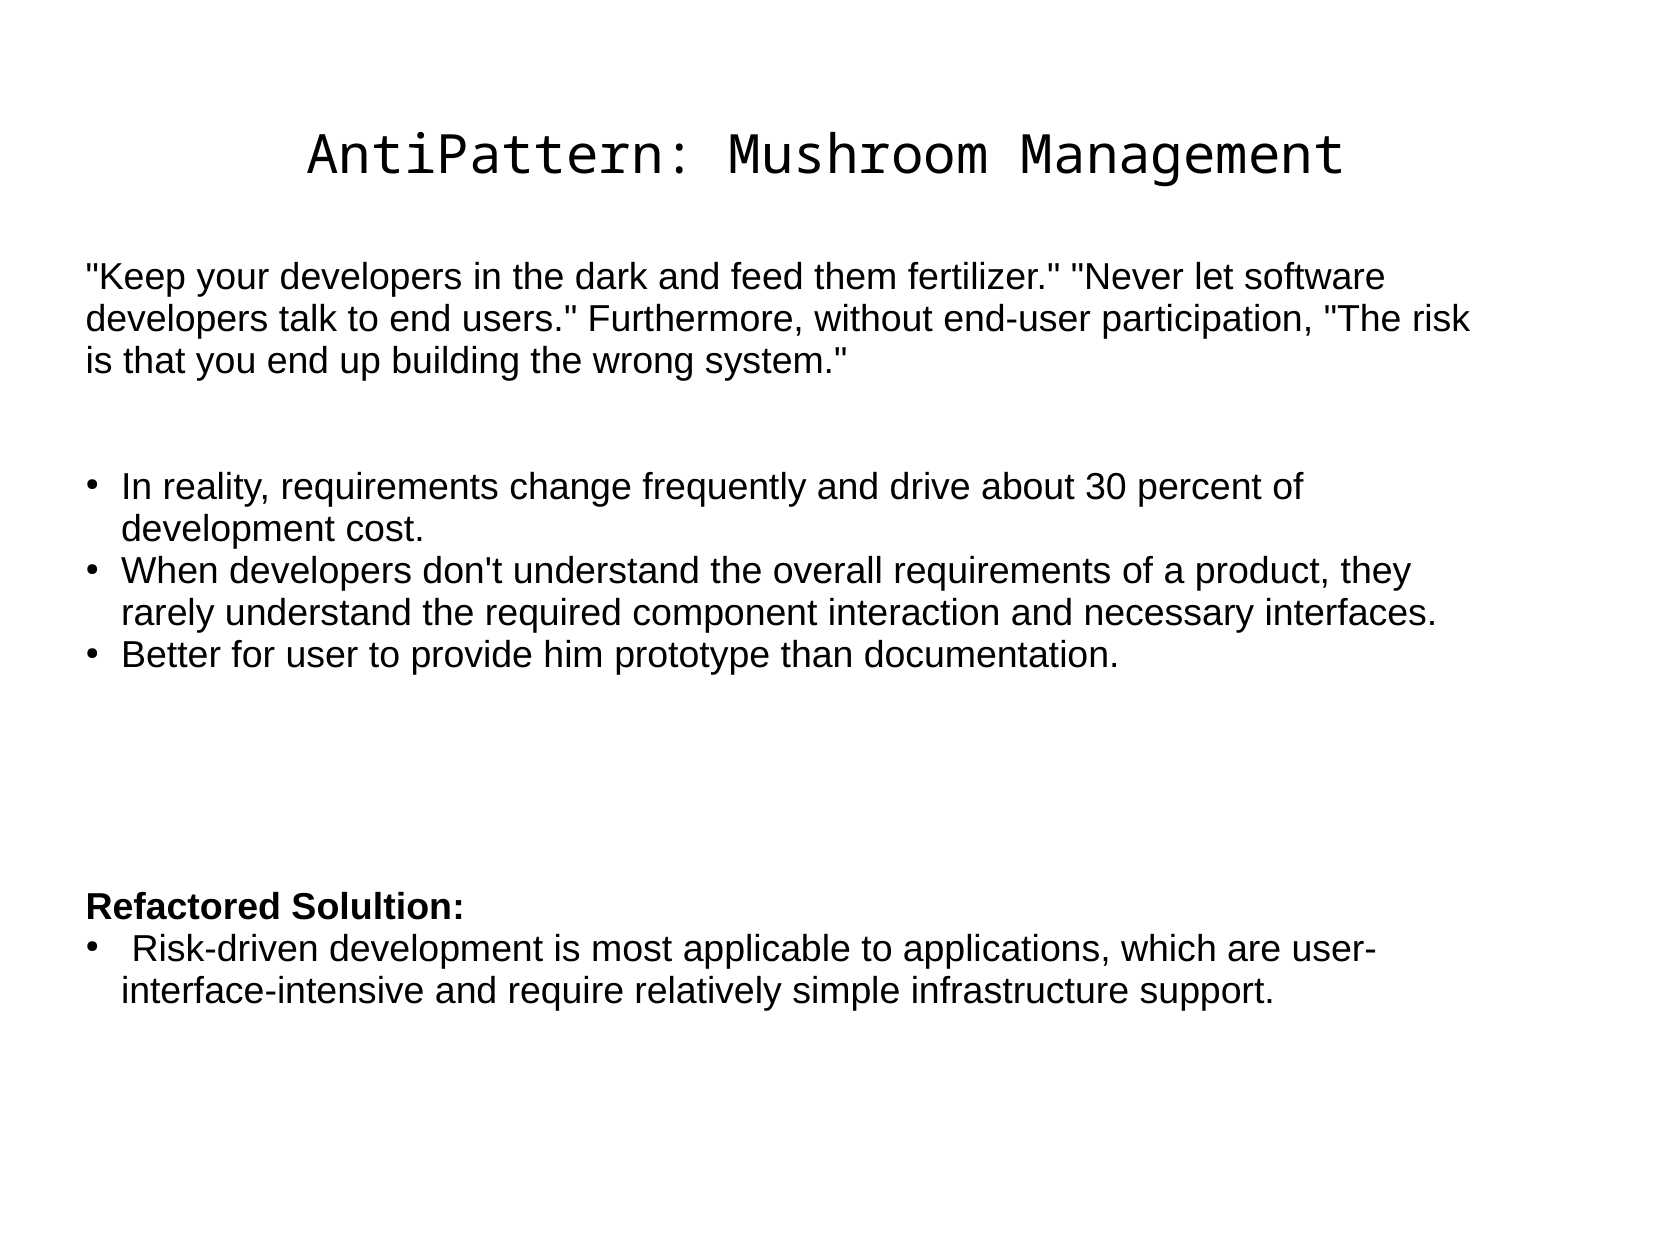

# AntiPattern: Mushroom Management
"Keep your developers in the dark and feed them fertilizer." "Never let software developers talk to end users." Furthermore, without end-user participation, "The risk is that you end up building the wrong system."
In reality, requirements change frequently and drive about 30 percent of development cost.
When developers don't understand the overall requirements of a product, they rarely understand the required component interaction and necessary interfaces.
Better for user to provide him prototype than documentation.
Refactored Solultion:
 Risk-driven development is most applicable to applications, which are user-interface-intensive and require relatively simple infrastructure support.